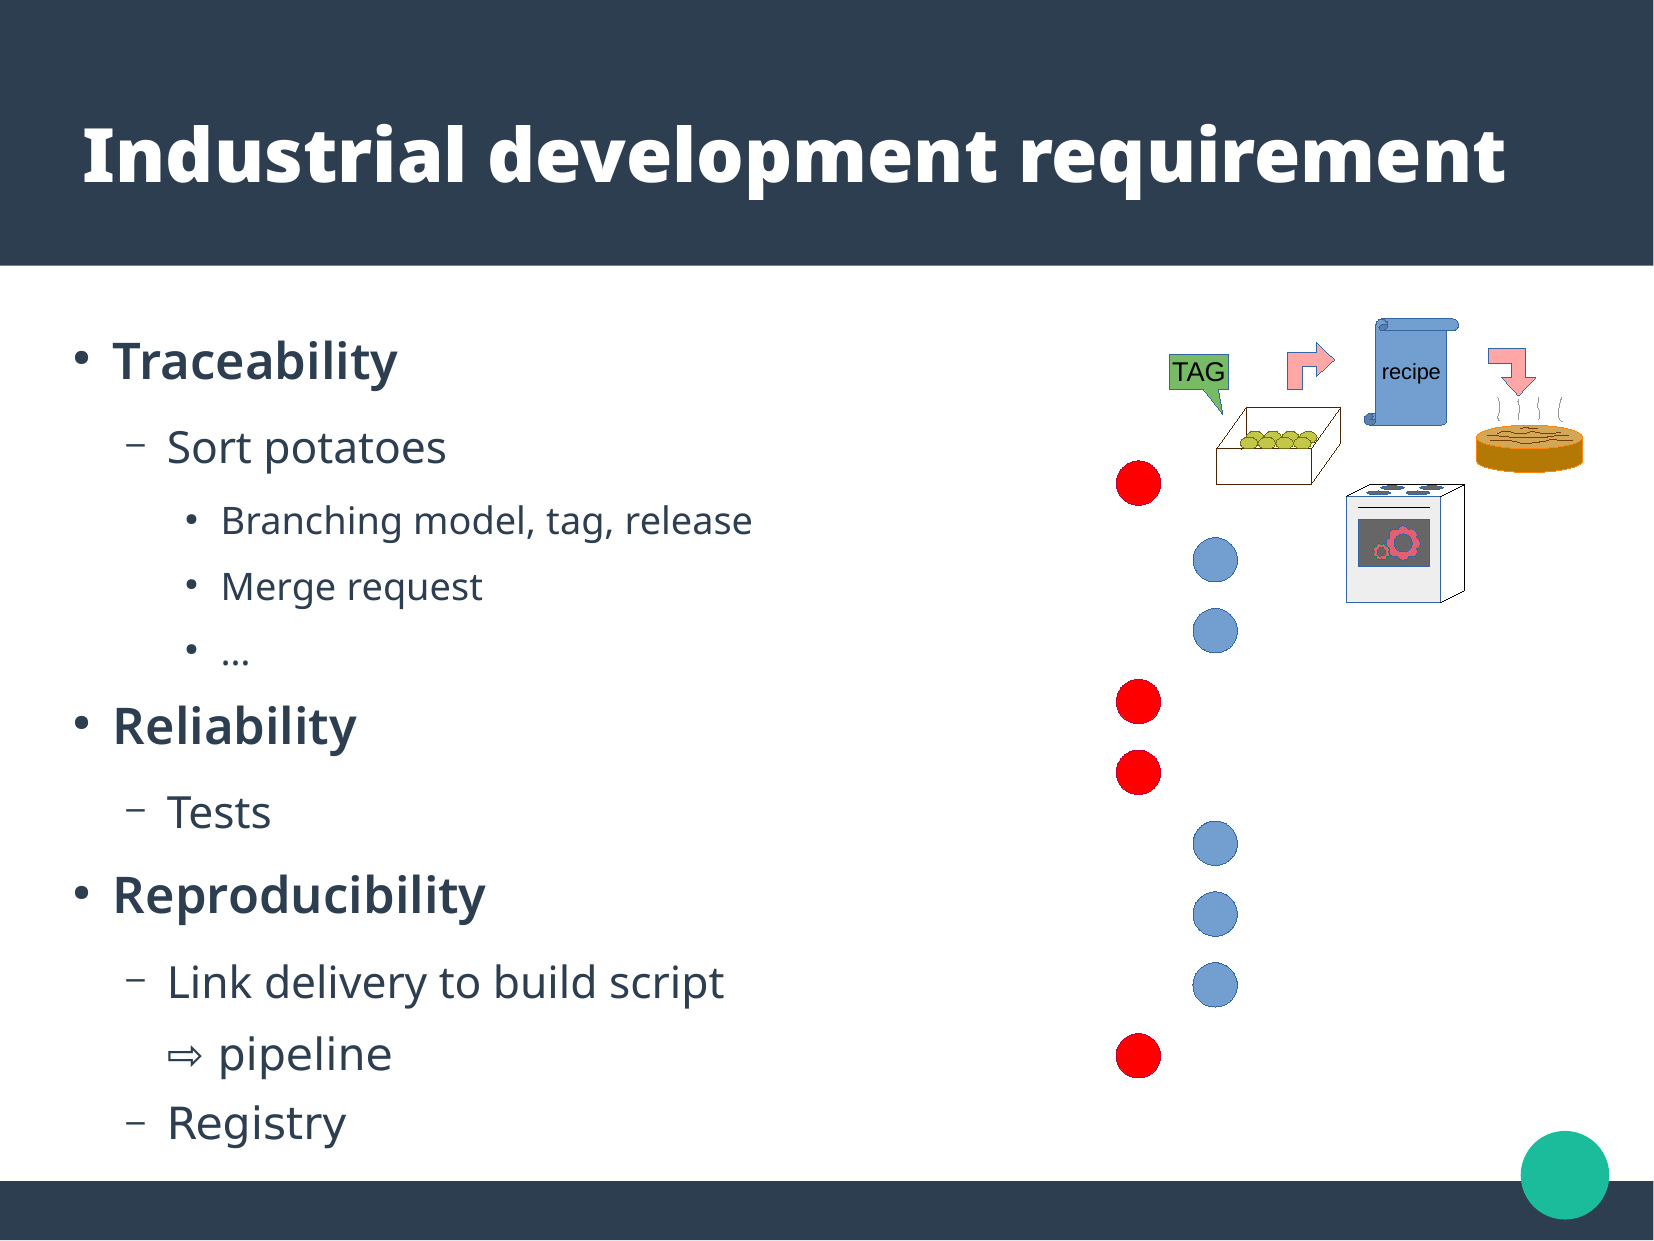

# Industrial development requirement
recipe
Traceability
Sort potatoes
Branching model, tag, release
Merge request
…
Reliability
Tests
Reproducibility
Link delivery to build script
⇨ pipeline
Registry
TAG